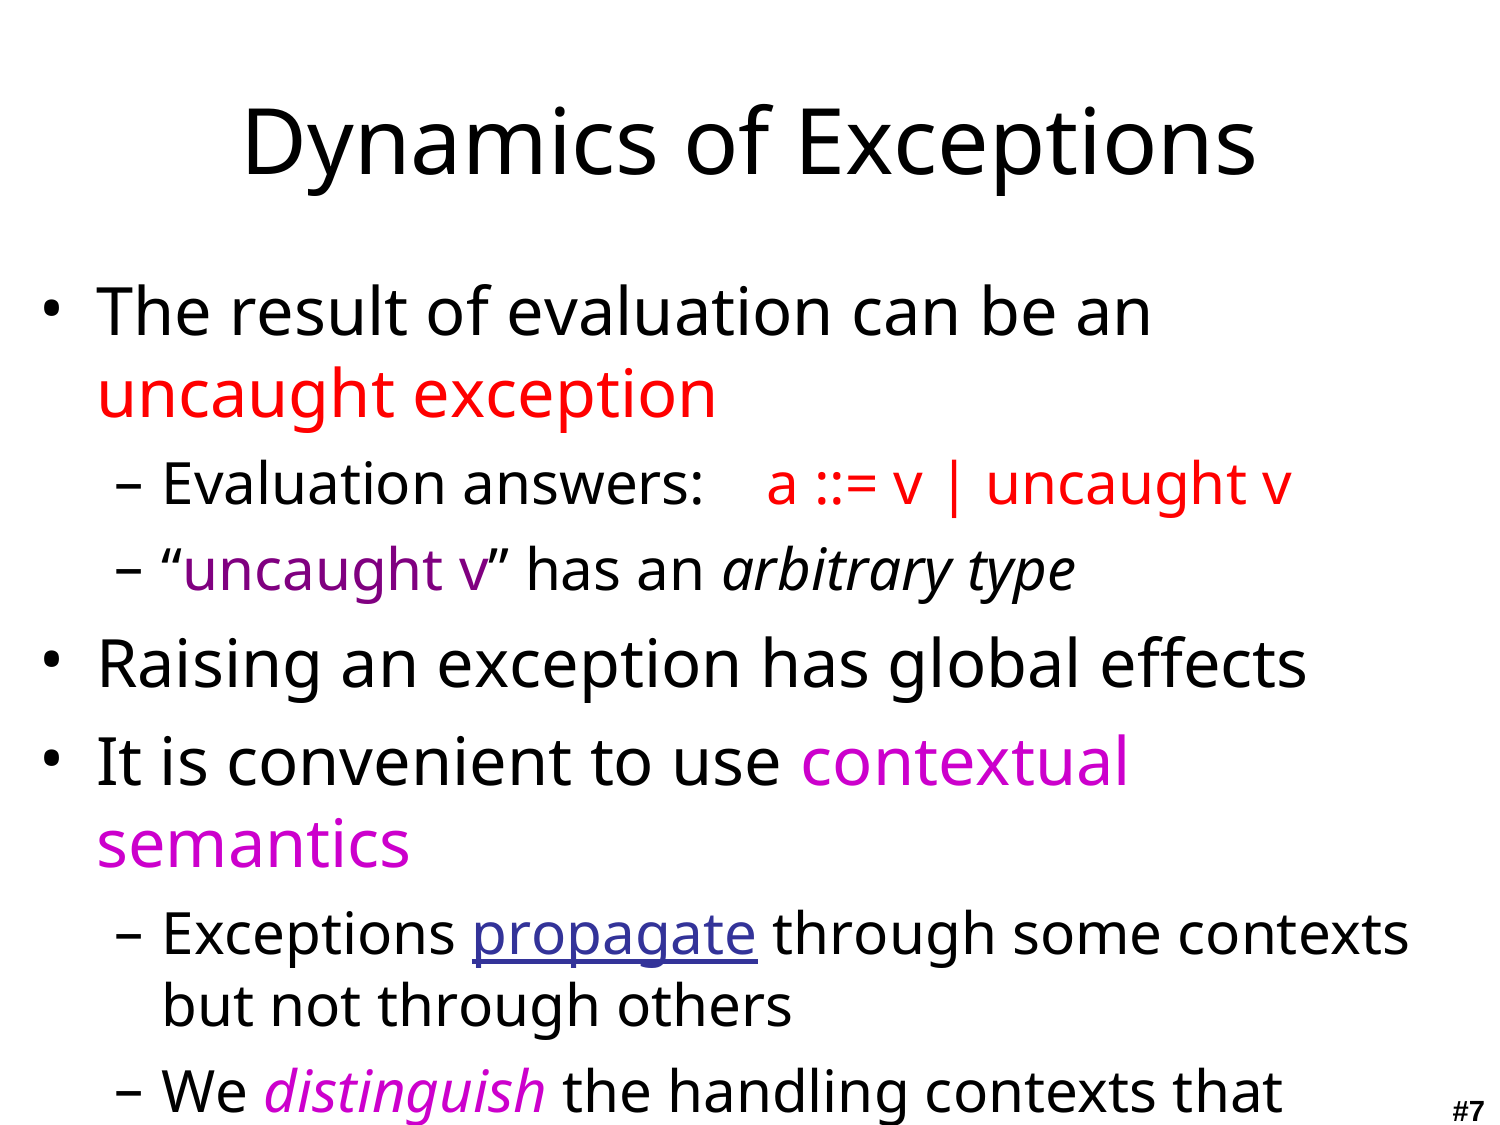

# Dynamics of Exceptions
The result of evaluation can be an uncaught exception
Evaluation answers: a ::= v | uncaught v
“uncaught v” has an arbitrary type
Raising an exception has global effects
It is convenient to use contextual semantics
Exceptions propagate through some contexts but not through others
We distinguish the handling contexts that intercept exceptions (this will be new)
7